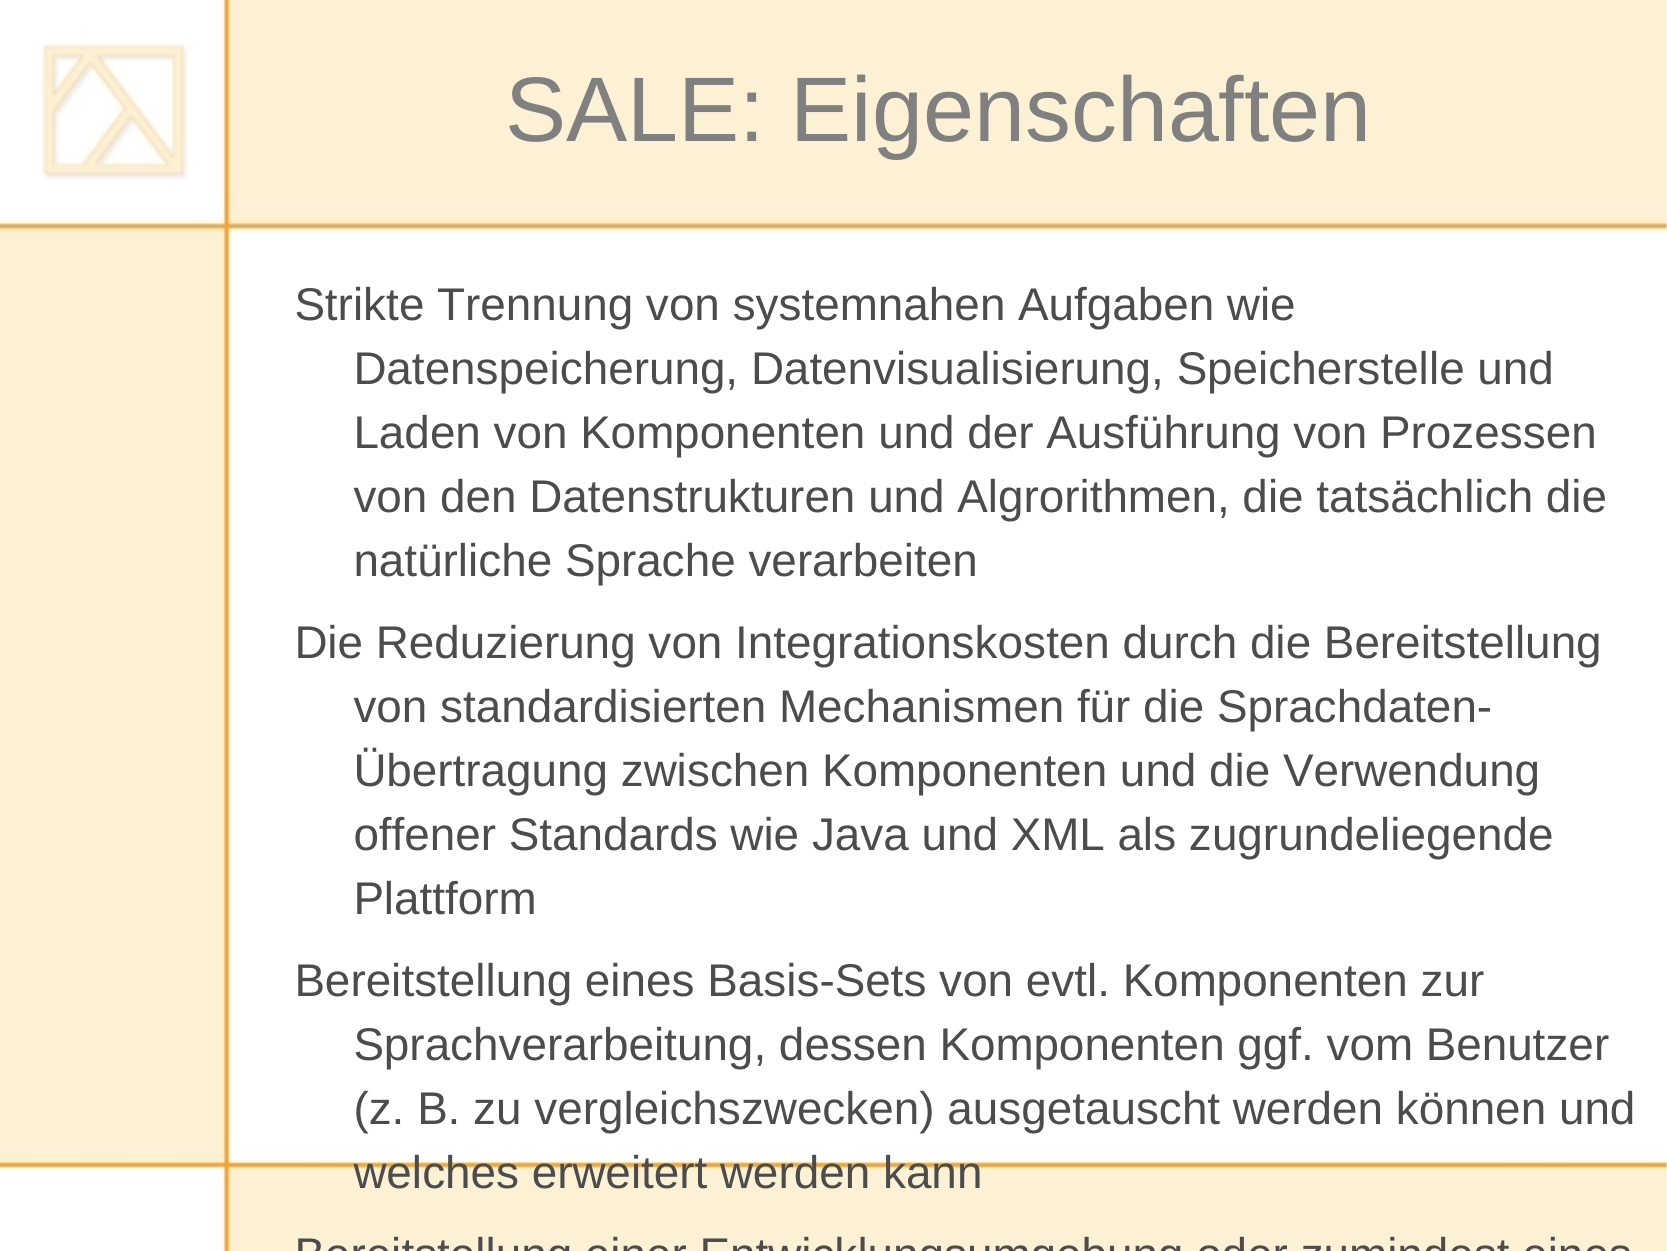

# SALE: Eigenschaften
Strikte Trennung von systemnahen Aufgaben wie Datenspeicherung, Datenvisualisierung, Speicherstelle und Laden von Komponenten und der Ausführung von Prozessen von den Datenstrukturen und Algrorithmen, die tatsächlich die natürliche Sprache verarbeiten
Die Reduzierung von Integrationskosten durch die Bereitstellung von standardisierten Mechanismen für die Sprachdaten-Übertragung zwischen Komponenten und die Verwendung offener Standards wie Java und XML als zugrundeliegende Plattform
Bereitstellung eines Basis-Sets von evtl. Komponenten zur Sprachverarbeitung, dessen Komponenten ggf. vom Benutzer (z. B. zu vergleichszwecken) ausgetauscht werden können und welches erweitert werden kann
Bereitstellung einer Entwicklungsumgebung oder zumindest eines Sets von Werkzeugen zur Unterstützung des Benutzers bei der Modifikation und Implementation von sprachverarbeitenden Komponenten und Anwendungen.
Automatische Messung der Performanz der sprachverarbeitenden Komponenten